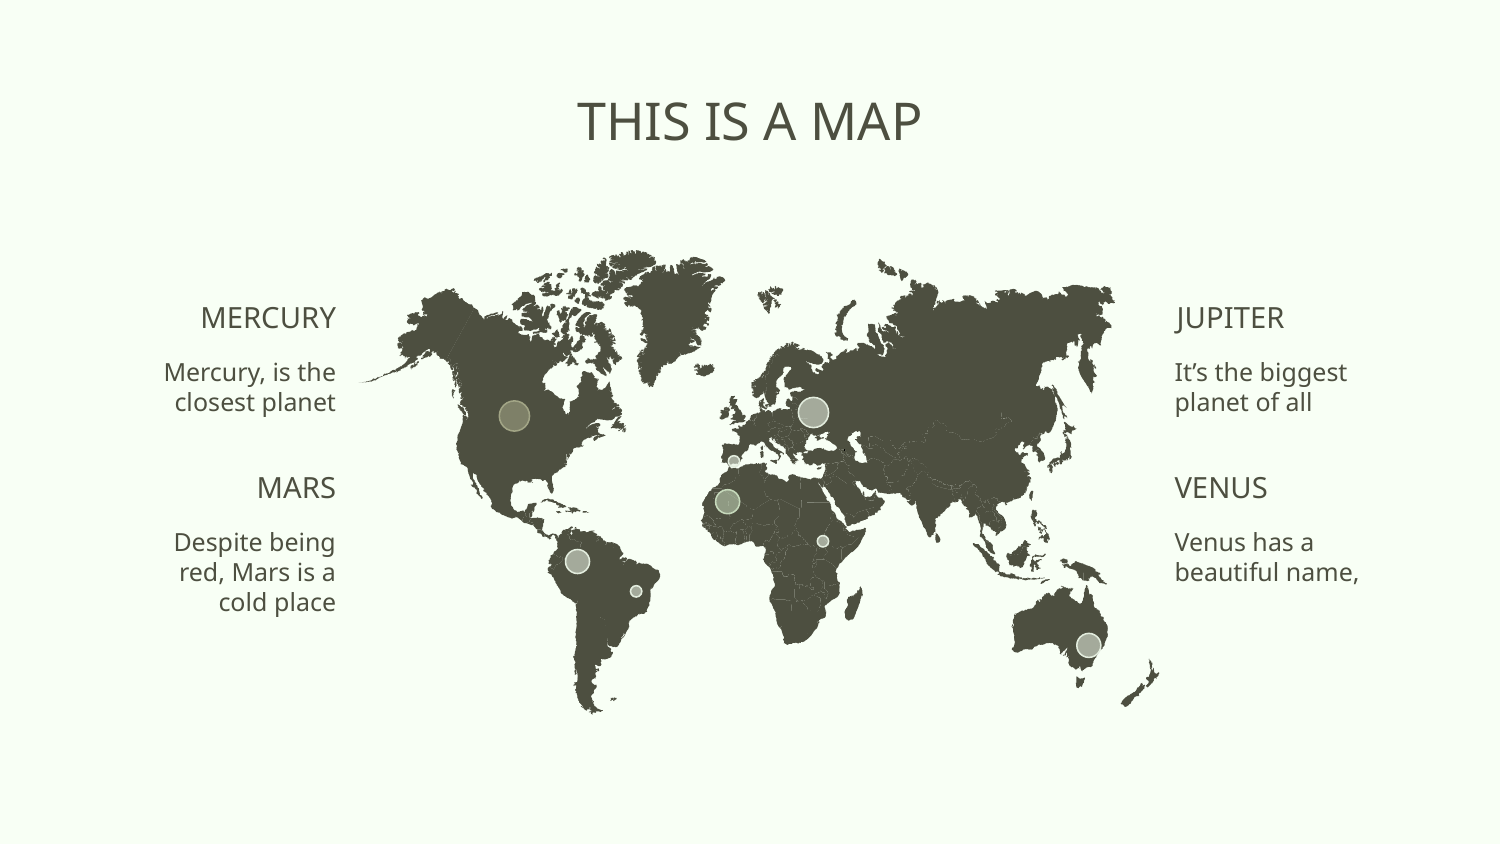

# THIS IS A MAP
MERCURY
JUPITER
Mercury, is the closest planet
It’s the biggest planet of all
MARS
VENUS
Despite being red, Mars is a cold place
Venus has a beautiful name,